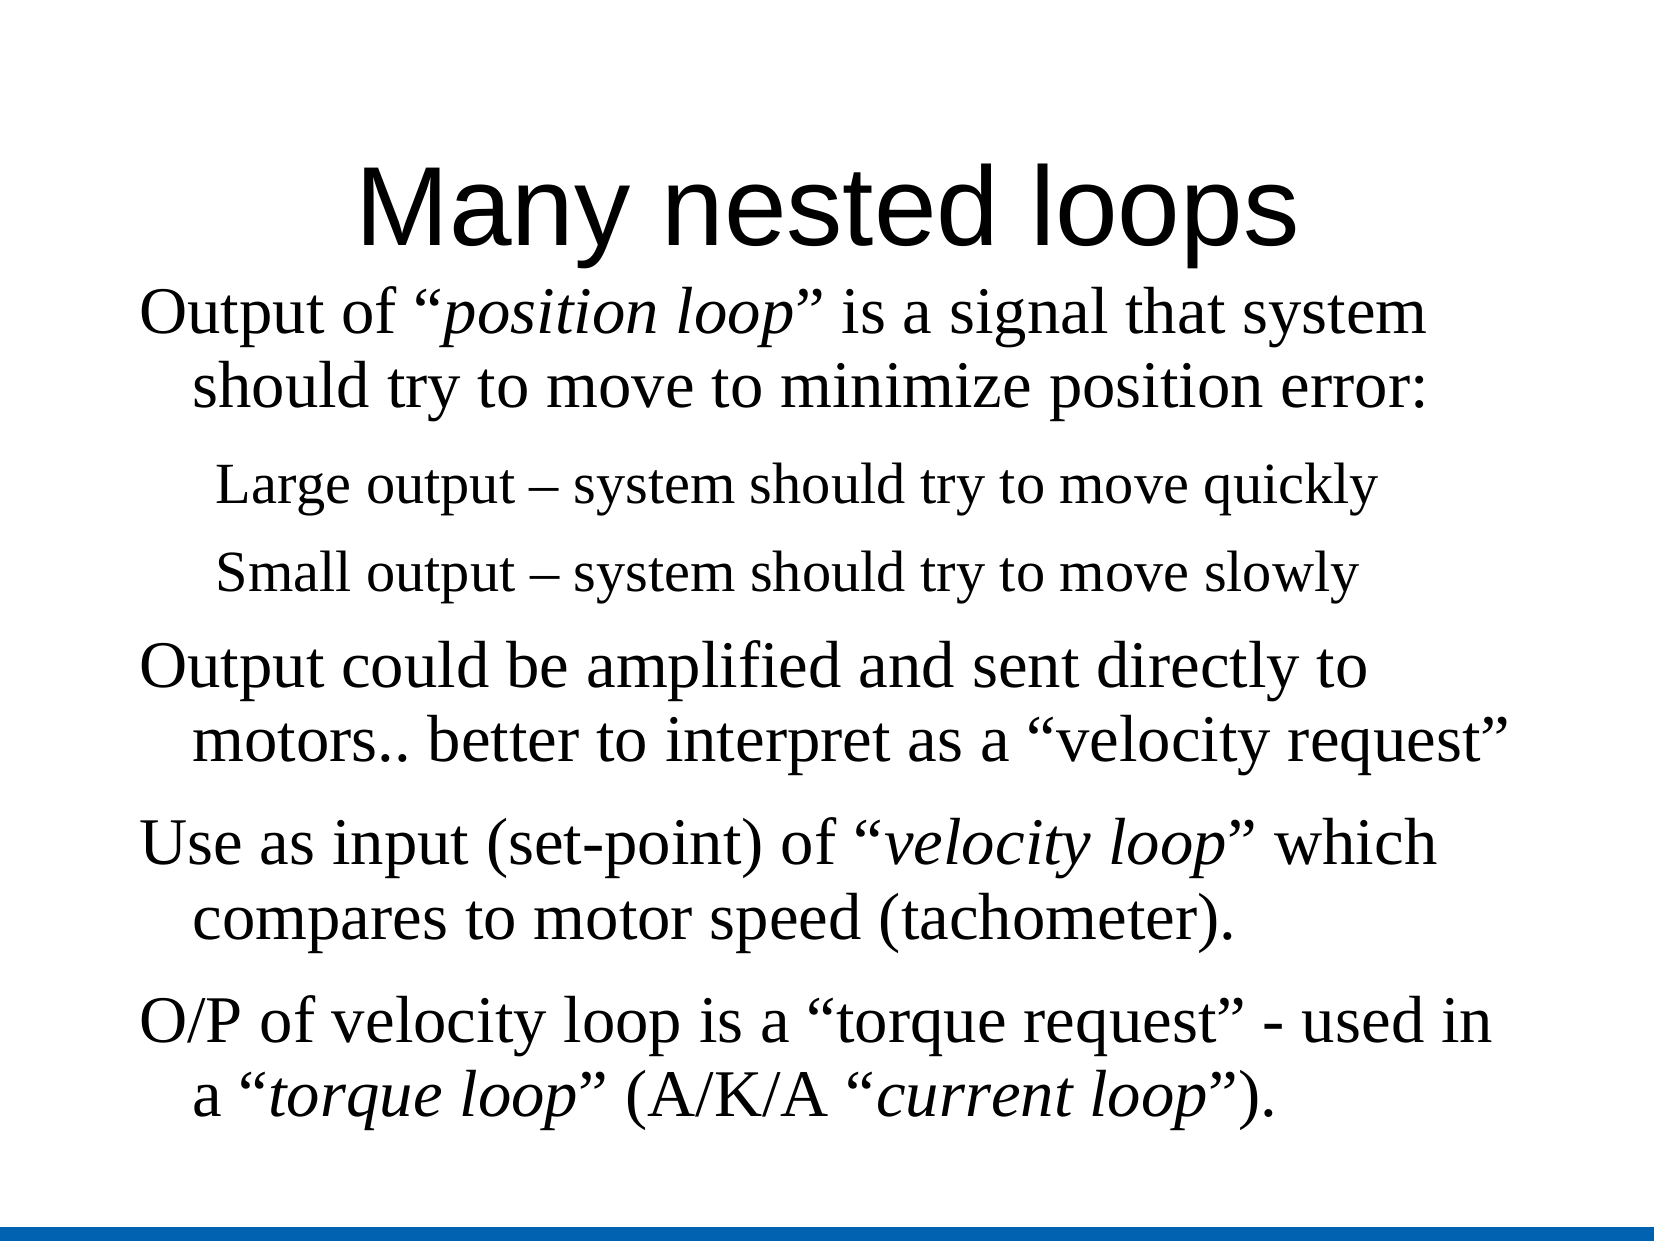

# Many nested loops
Output of “position loop” is a signal that system should try to move to minimize position error:
Large output – system should try to move quickly
Small output – system should try to move slowly
Output could be amplified and sent directly to motors.. better to interpret as a “velocity request”
Use as input (set-point) of “velocity loop” which compares to motor speed (tachometer).
O/P of velocity loop is a “torque request” - used in a “torque loop” (A/K/A “current loop”).